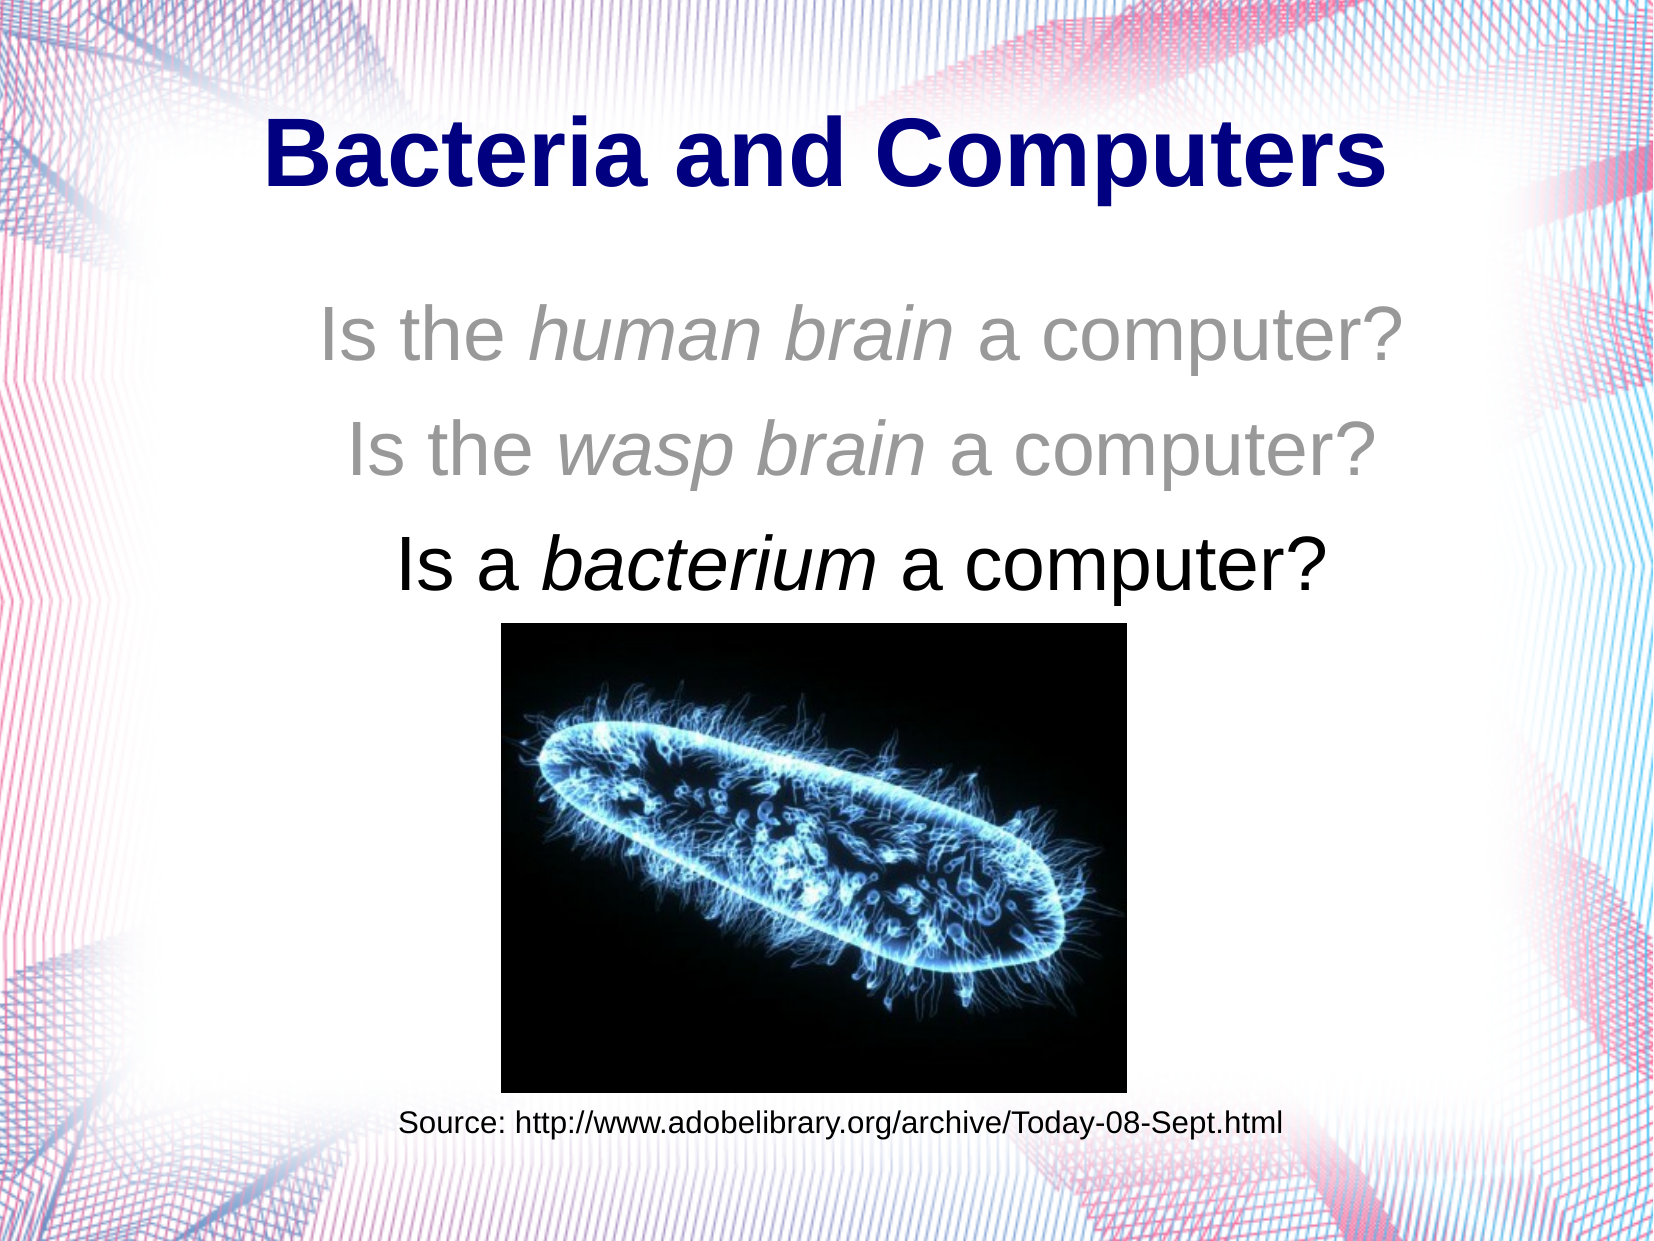

# Bacteria and Computers
Is the human brain a computer?
Is the wasp brain a computer?
Is a bacterium a computer?
Source: http://www.adobelibrary.org/archive/Today-08-Sept.html